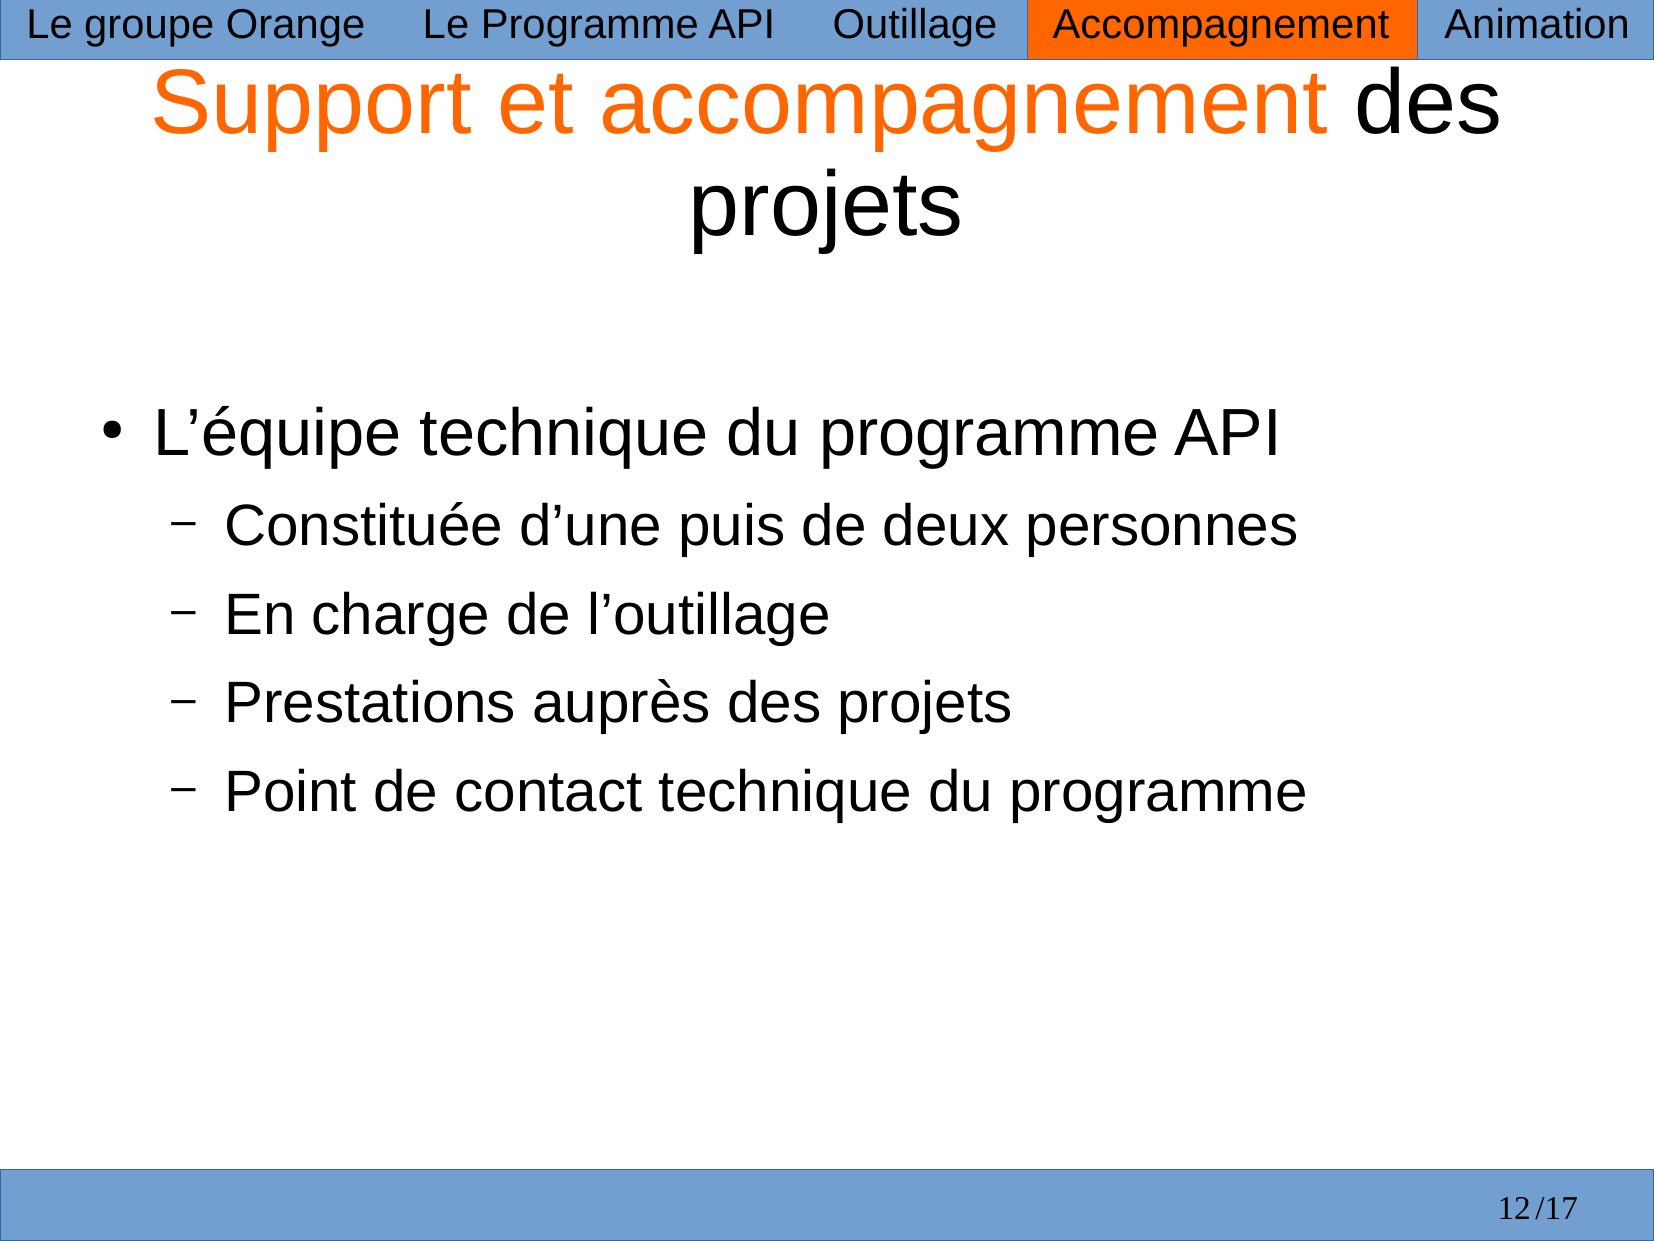

Le groupe Orange Le Programme API Outillage Accompagnement Animation
# Support et accompagnement des projets
L’équipe technique du programme API
Constituée d’une puis de deux personnes
En charge de l’outillage
Prestations auprès des projets
Point de contact technique du programme
12
/17